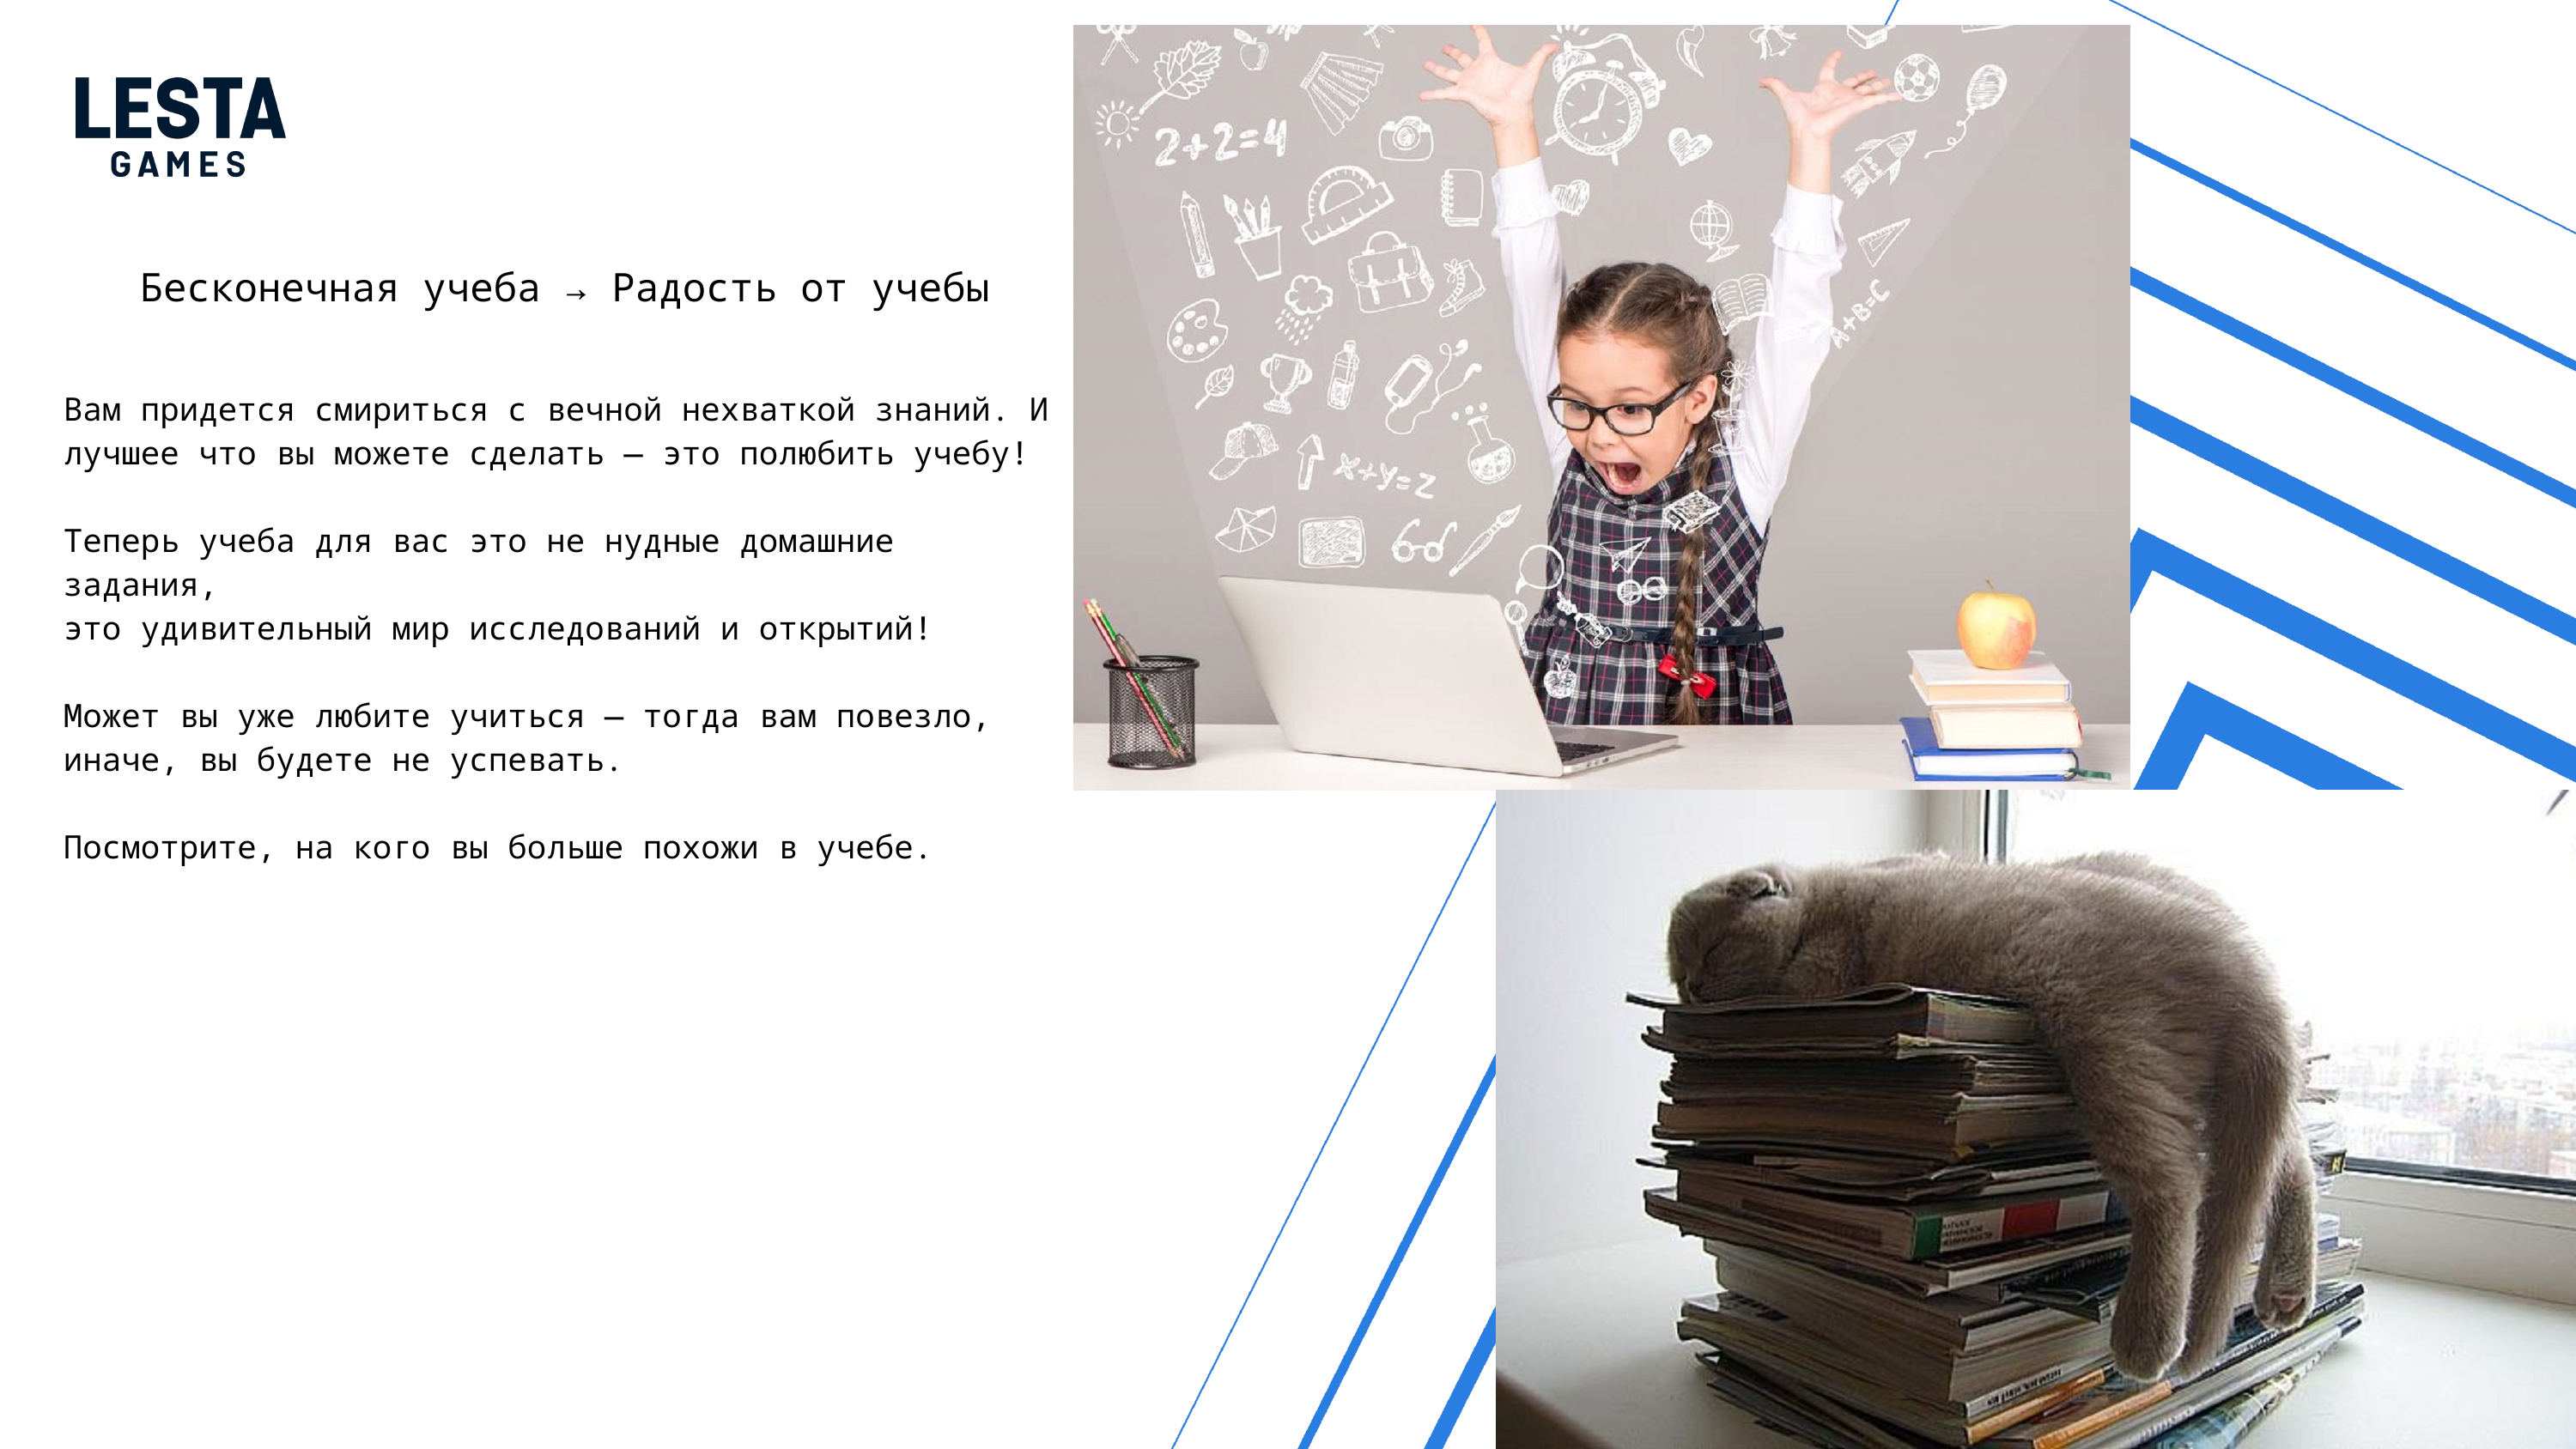

Бесконечная учеба → Радость от учебы
Вам придется смириться с вечной нехваткой знаний. И лучшее что вы можете сделать — это полюбить учебу!
Теперь учеба для вас это не нудные домашние задания,
это удивительный мир исследований и открытий!
Может вы уже любите учиться — тогда вам повезло, иначе, вы будете не успевать.
Посмотрите, на кого вы больше похожи в учебе.